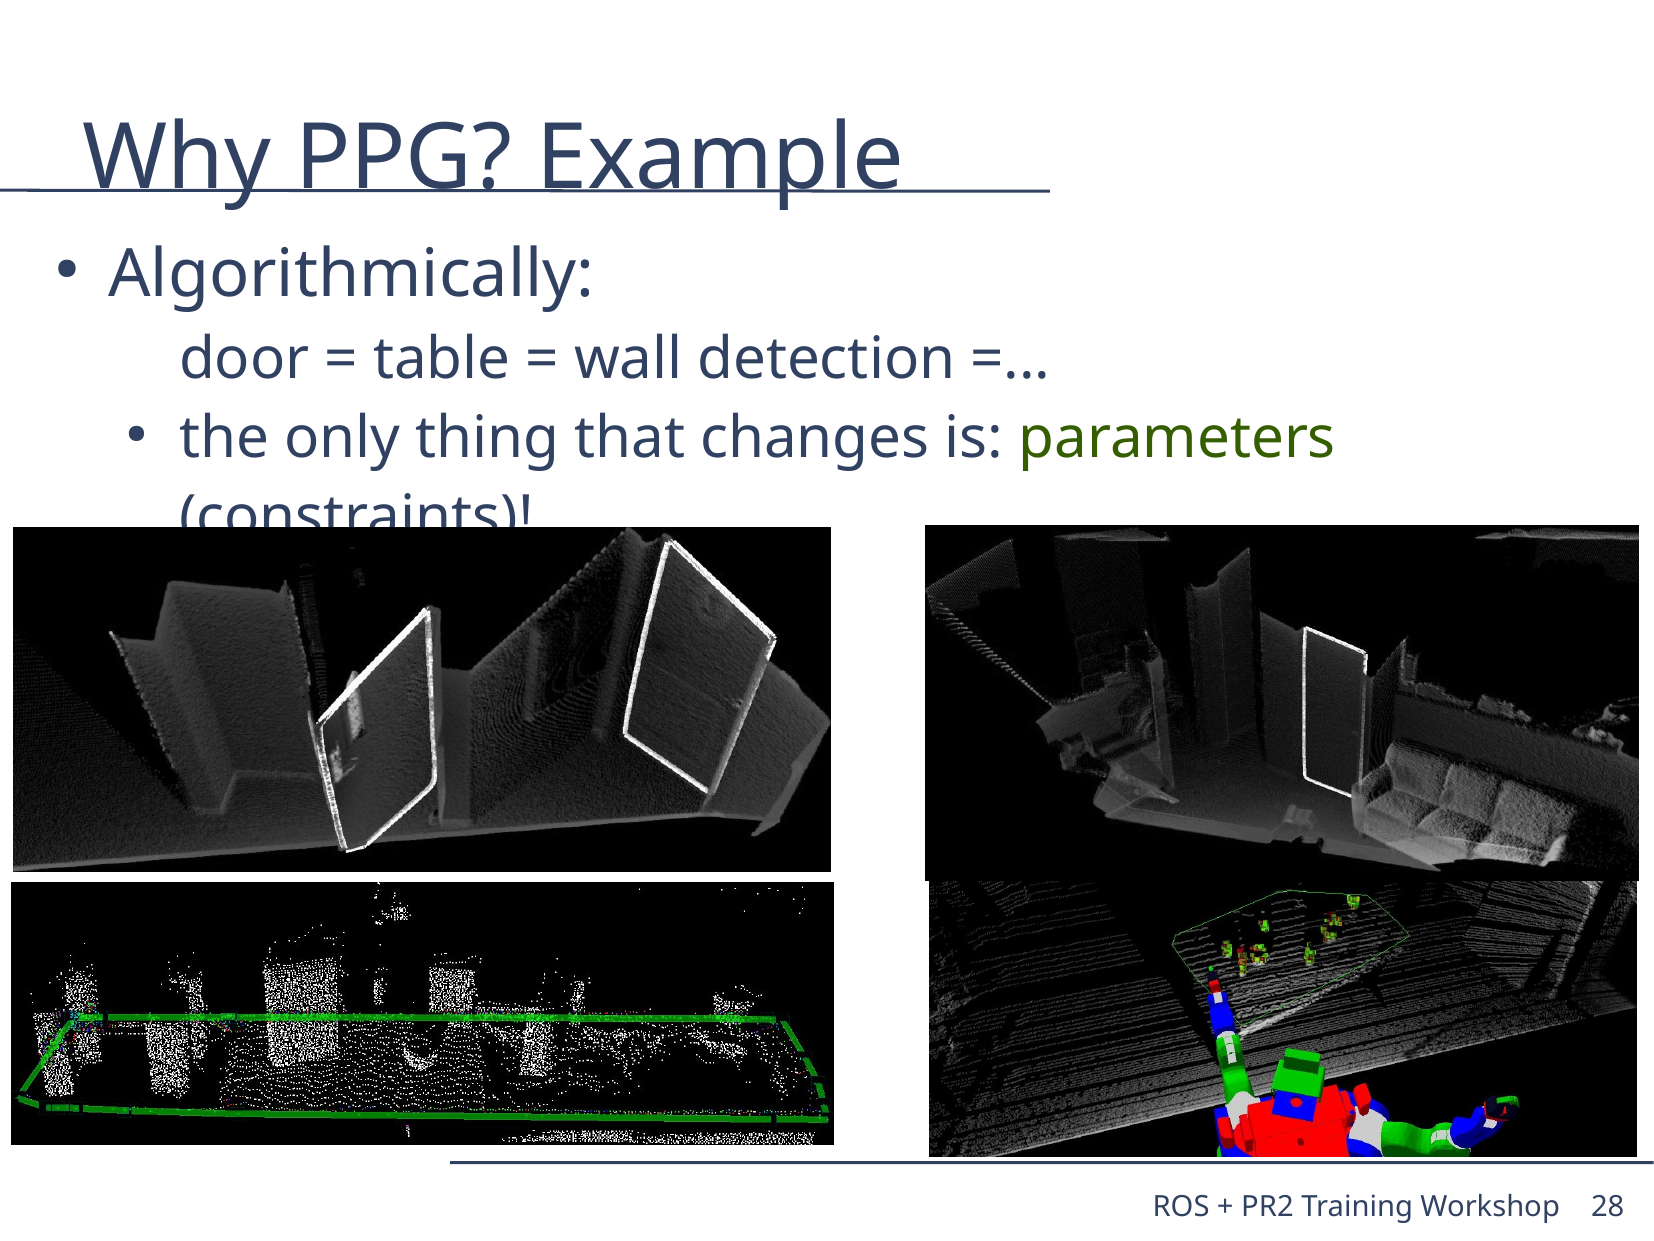

# Why PPG? Example
Algorithmically:
door = table = wall detection =...
the only thing that changes is: parameters (constraints)!